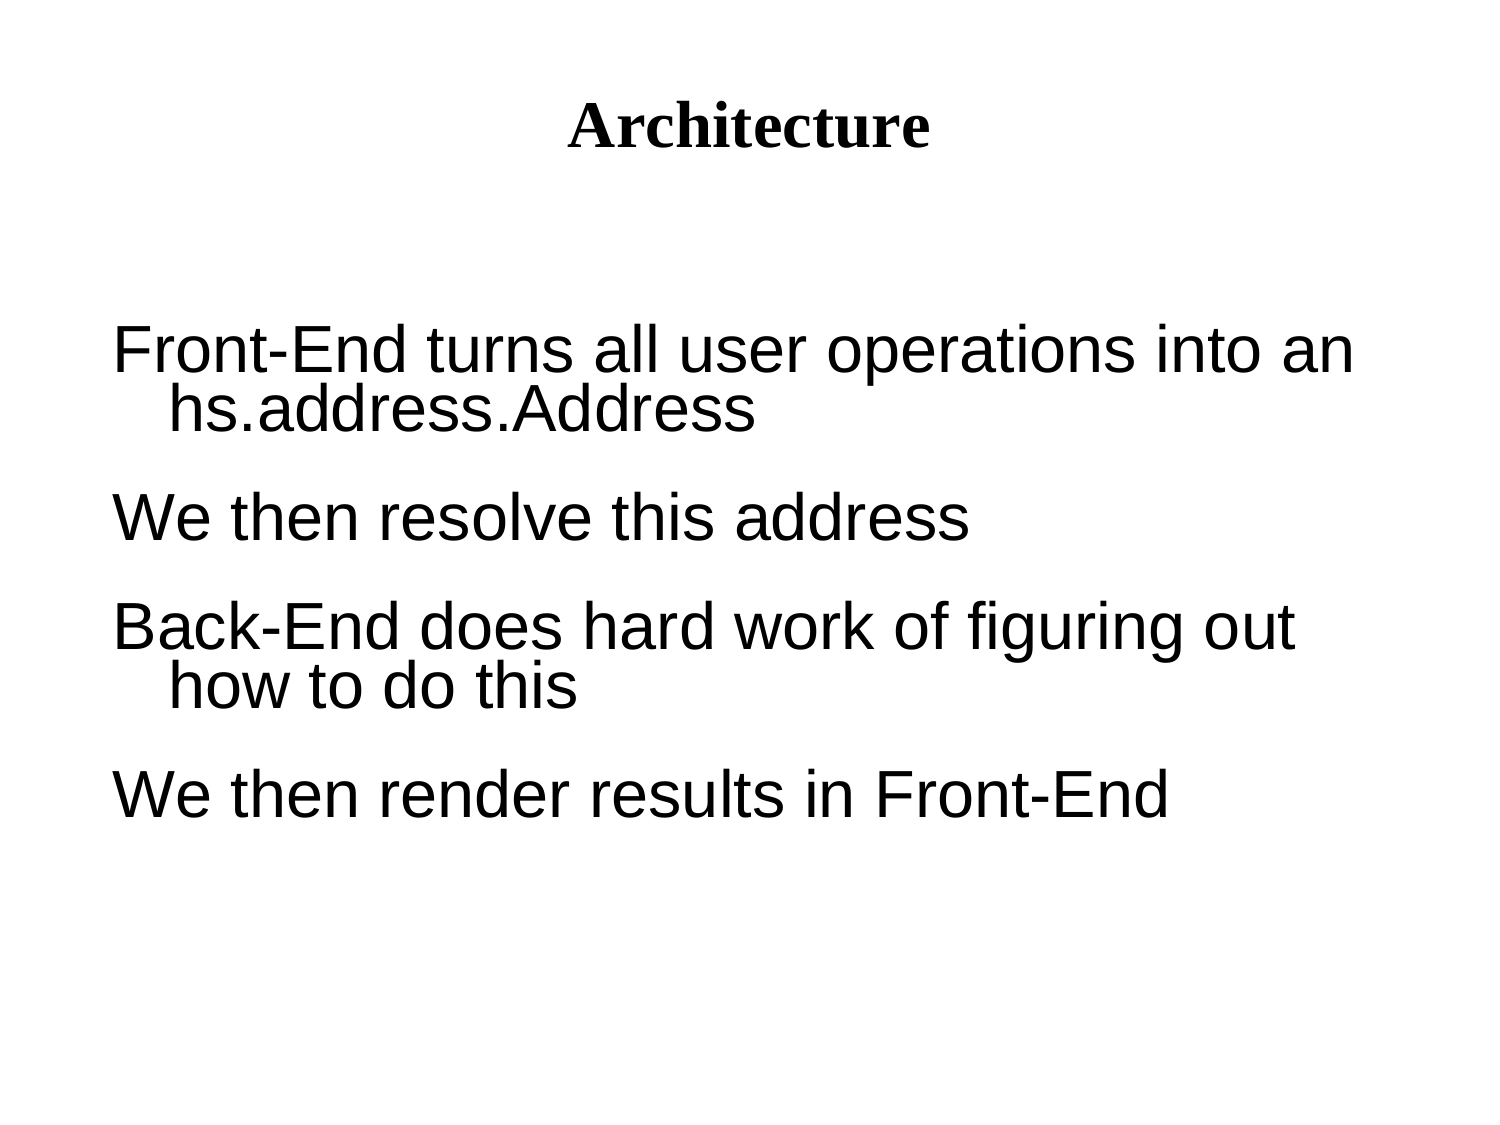

# Architecture
Front-End turns all user operations into an hs.address.Address
We then resolve this address
Back-End does hard work of figuring out how to do this
We then render results in Front-End